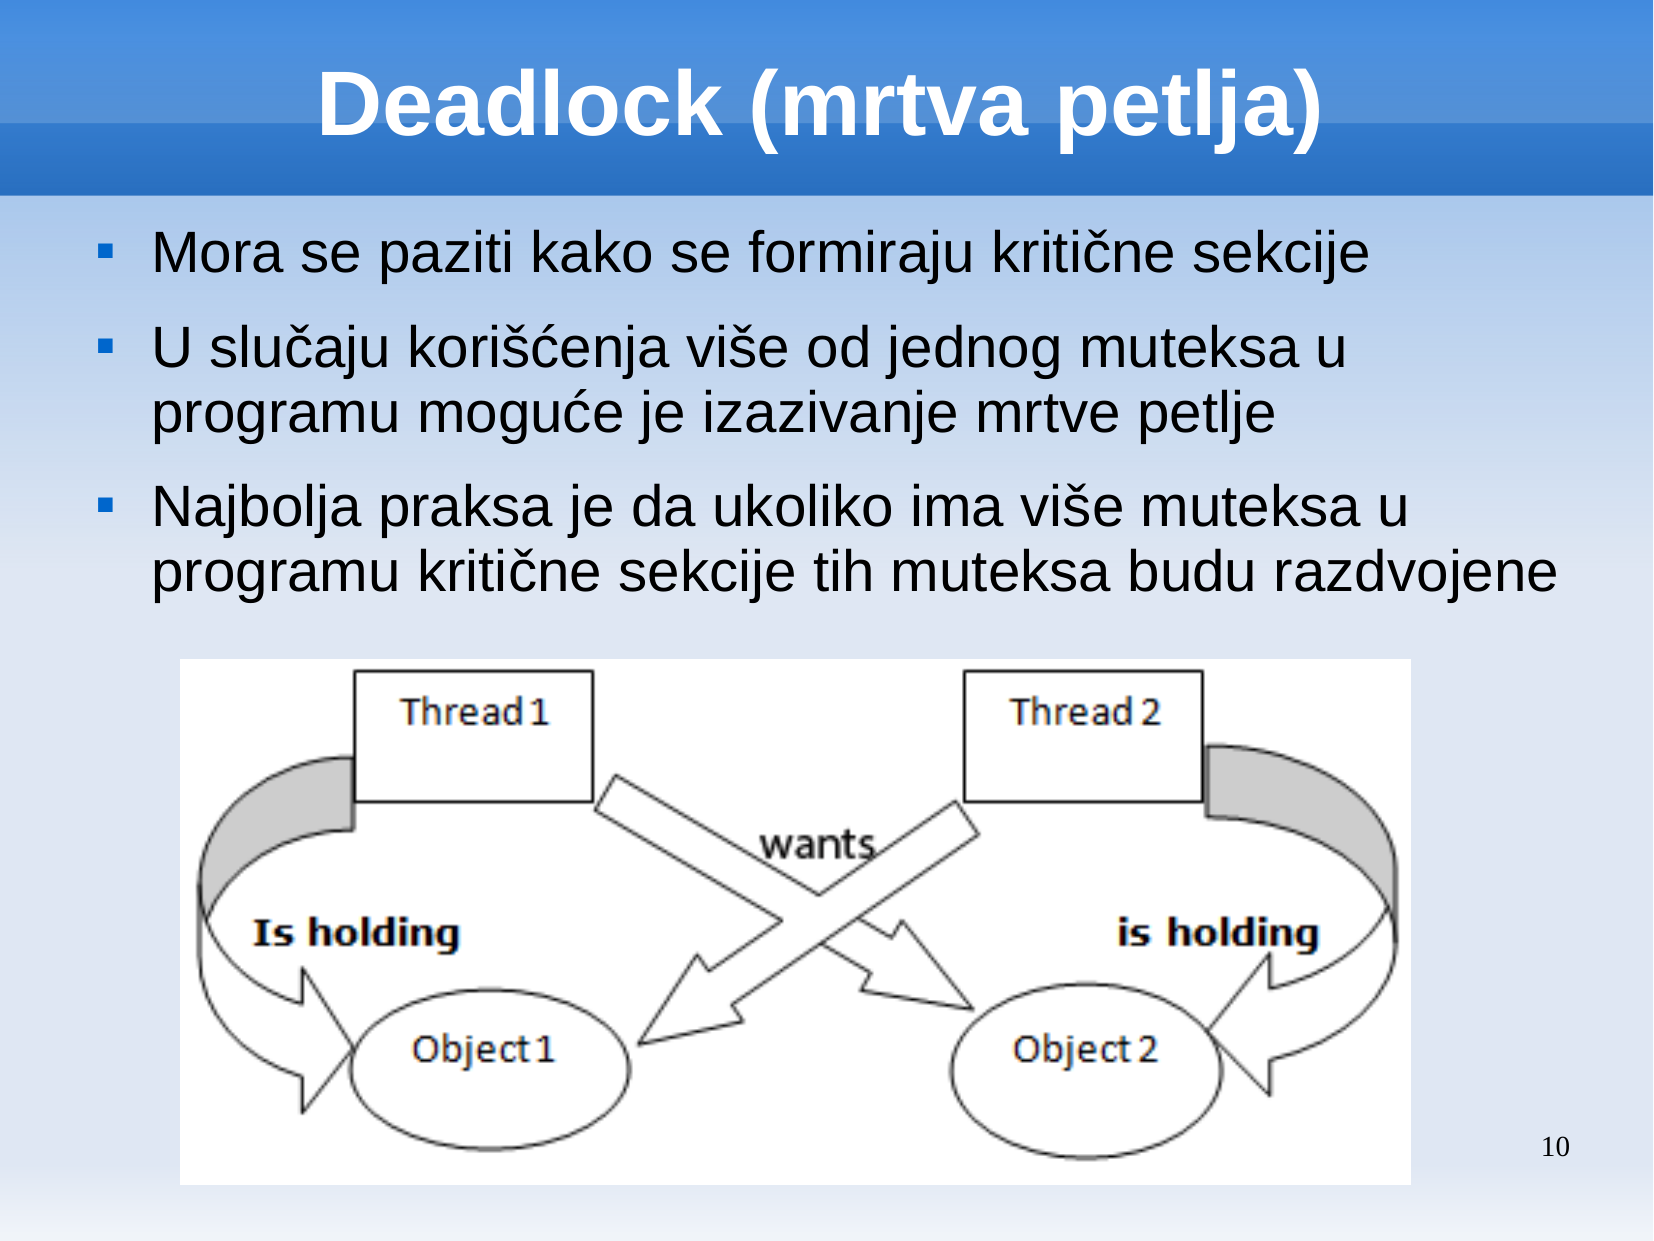

# Deadlock (mrtva petlja)
Mora se paziti kako se formiraju kritične sekcije
U slučaju korišćenja više od jednog muteksa u programu moguće je izazivanje mrtve petlje
Najbolja praksa je da ukoliko ima više muteksa u programu kritične sekcije tih muteksa budu razdvojene
10